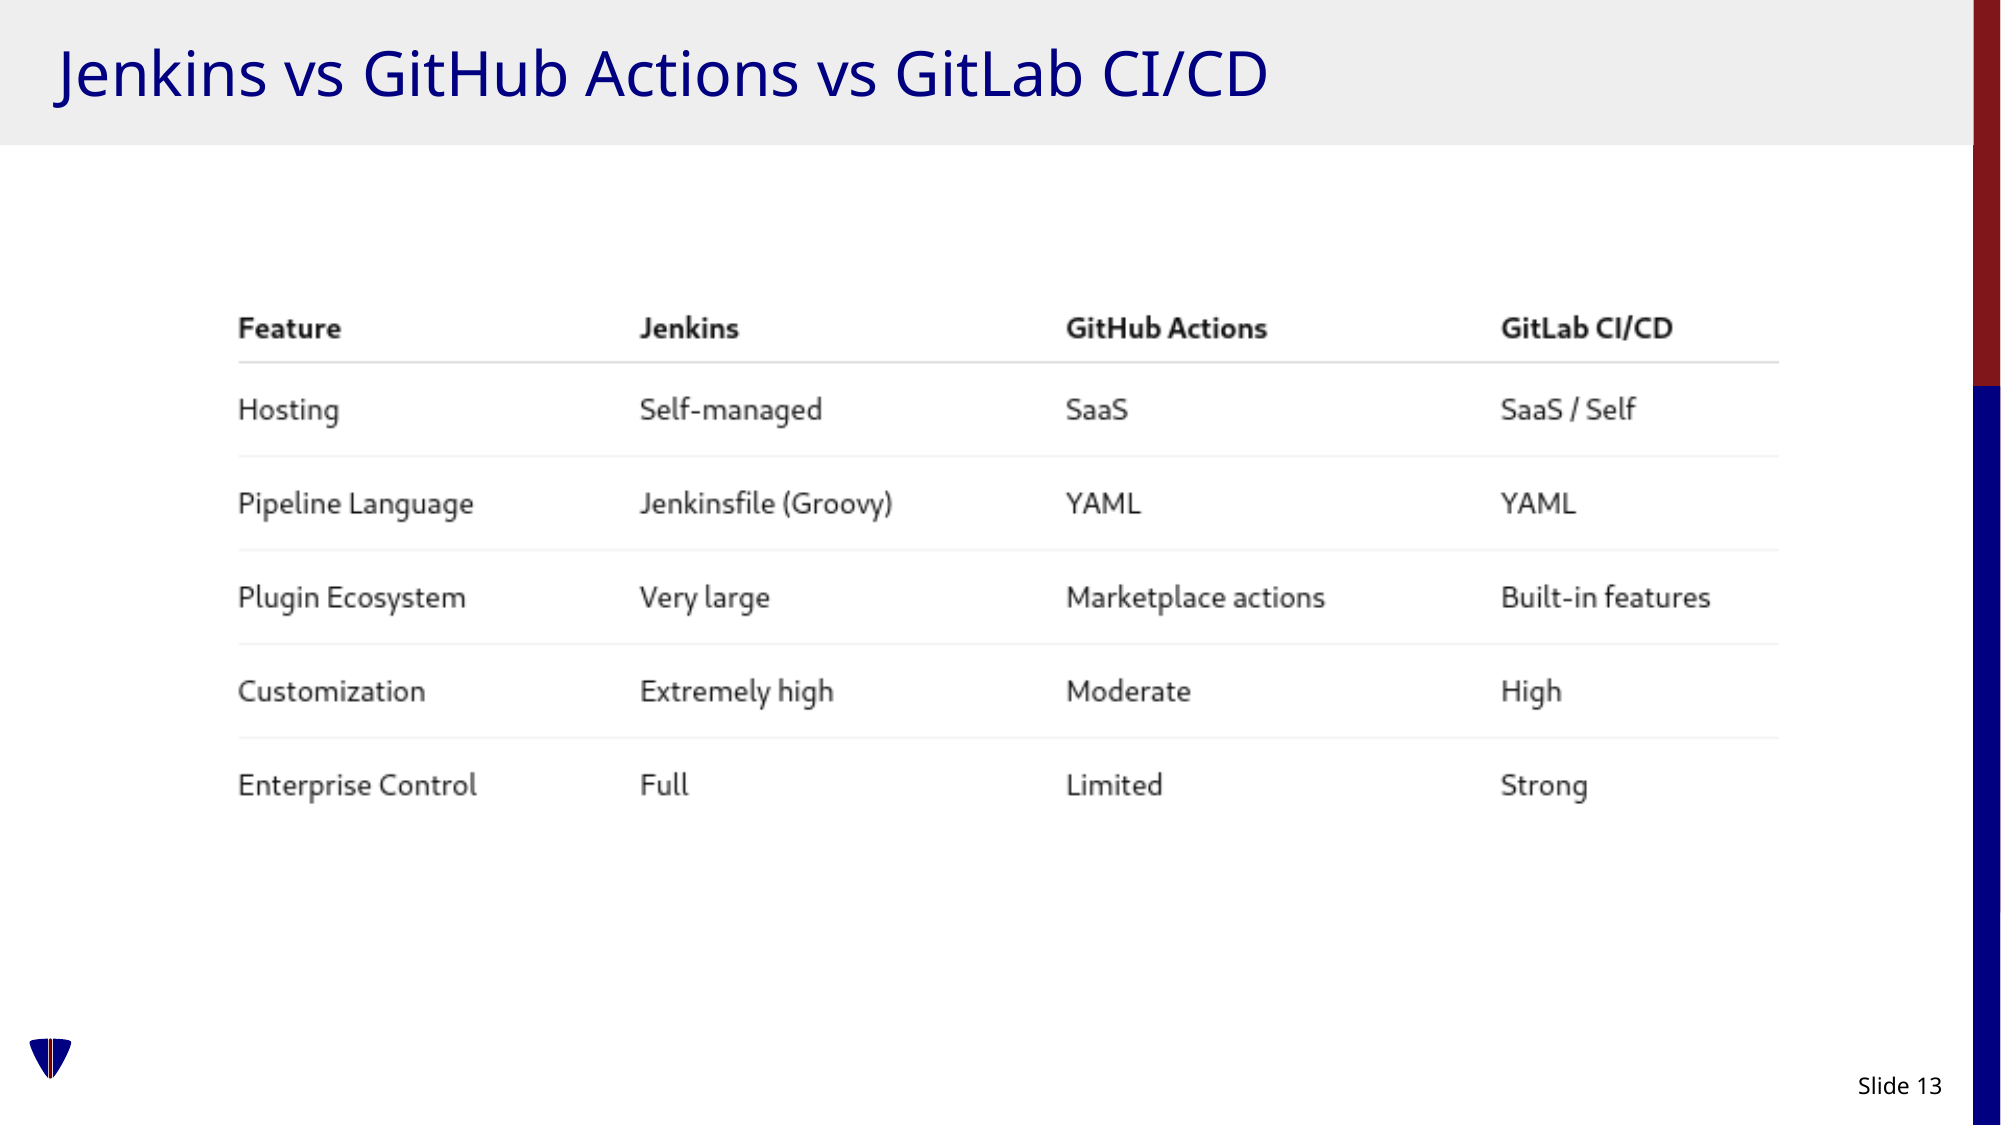

# Jenkins vs GitHub Actions vs GitLab CI/CD